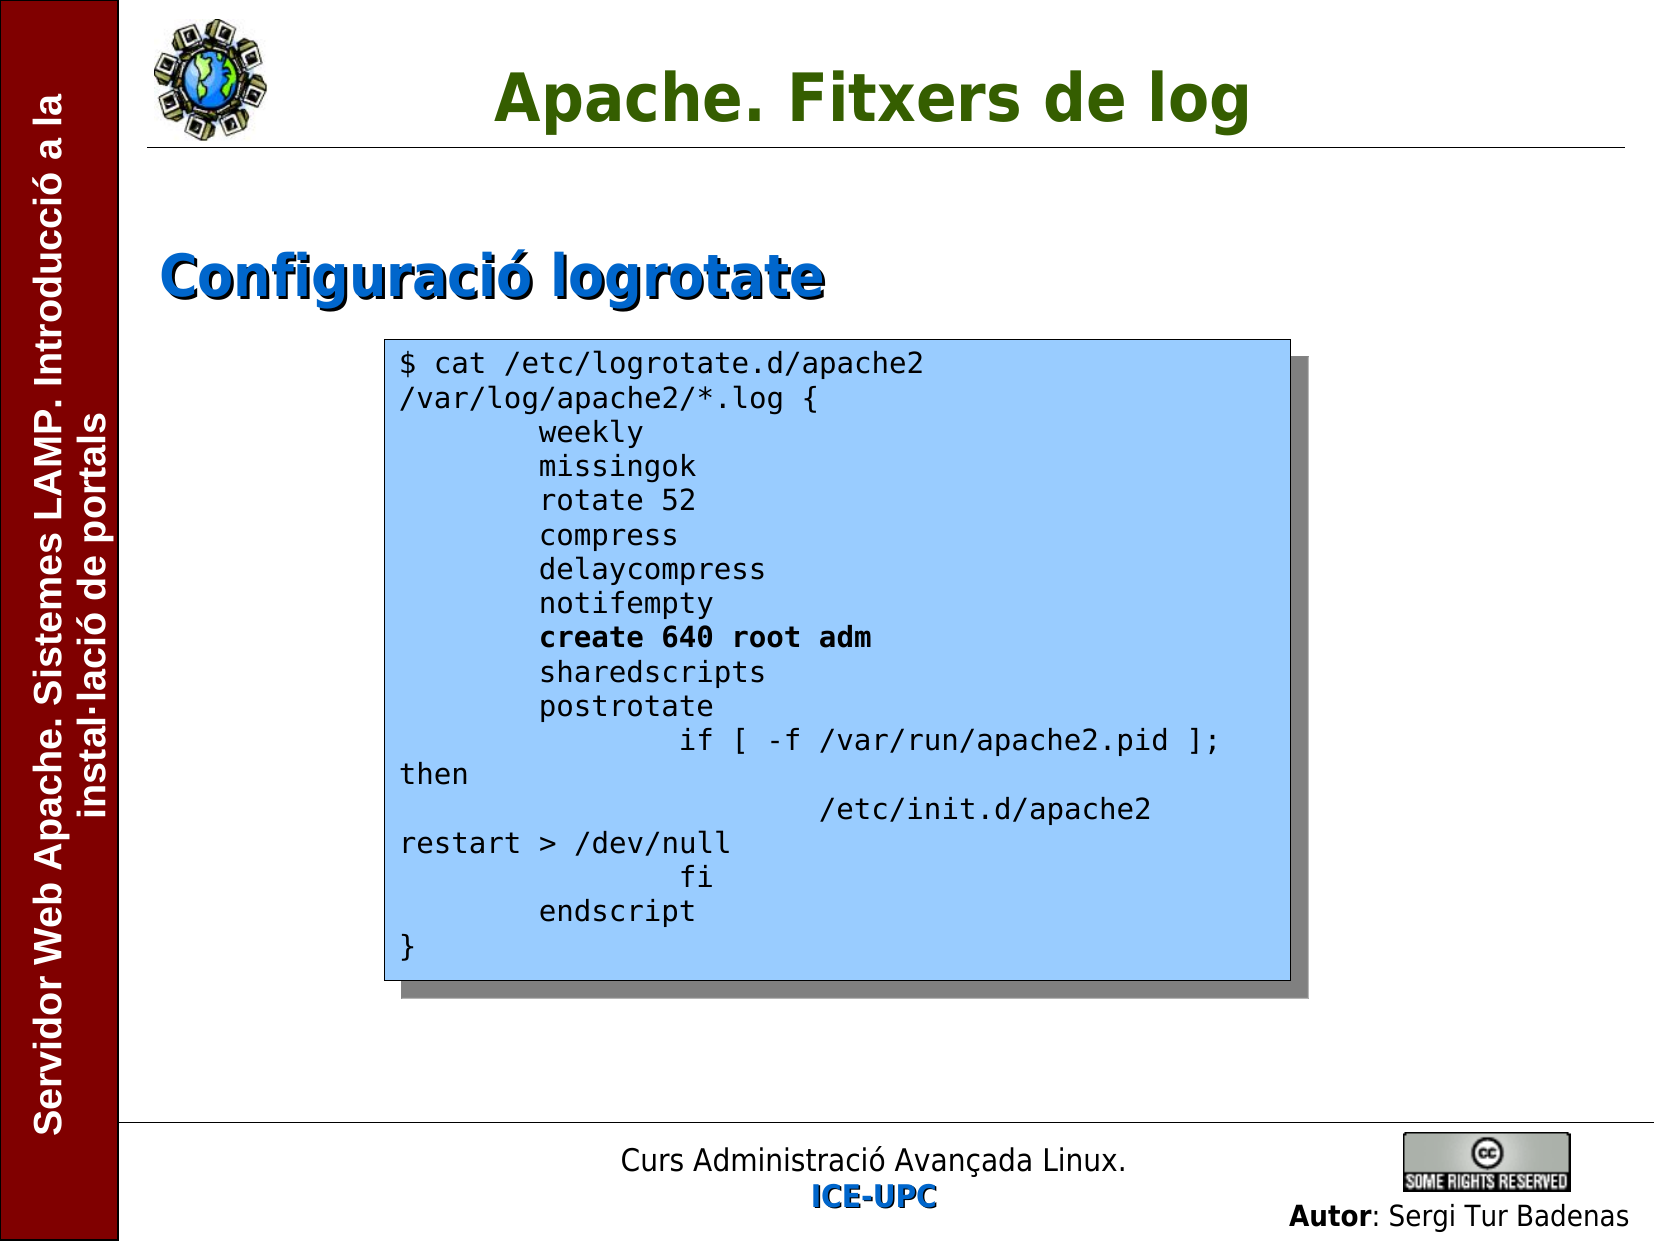

# Apache. Fitxers de log
Configuració logrotate
$ cat /etc/logrotate.d/apache2
/var/log/apache2/*.log {
 weekly
 missingok
 rotate 52
 compress
 delaycompress
 notifempty
 create 640 root adm
 sharedscripts
 postrotate
 if [ -f /var/run/apache2.pid ]; then
 /etc/init.d/apache2 restart > /dev/null
 fi
 endscript
}